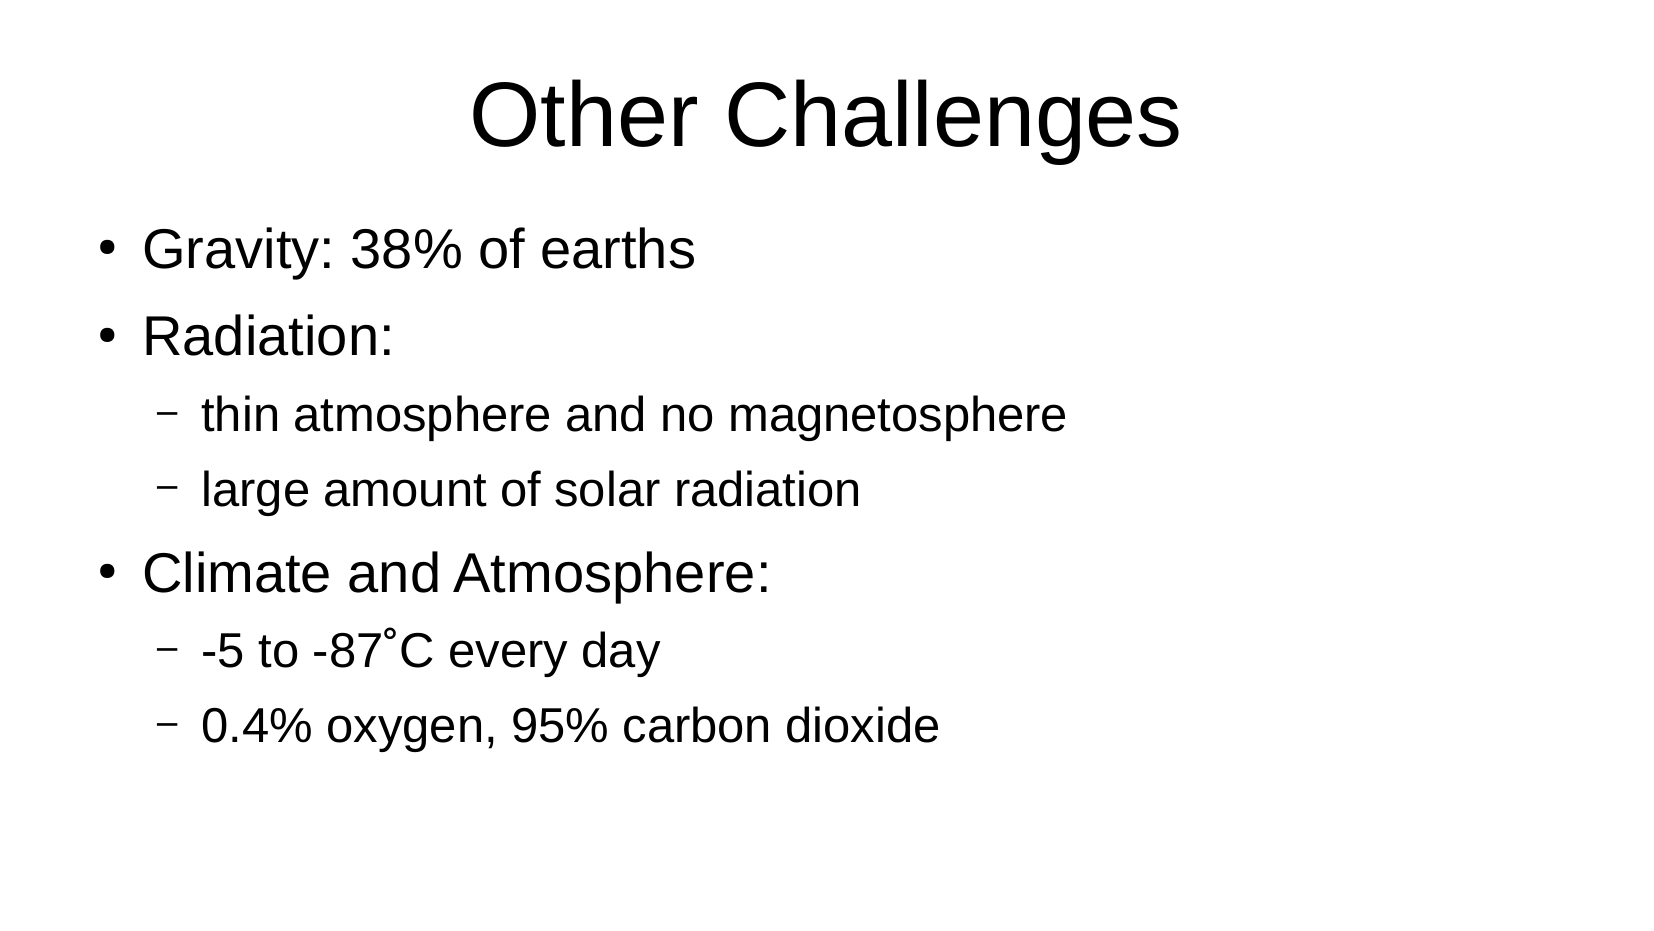

# Other Challenges
Gravity: 38% of earths
Radiation:
thin atmosphere and no magnetosphere
large amount of solar radiation
Climate and Atmosphere:
-5 to -87˚C every day
0.4% oxygen, 95% carbon dioxide